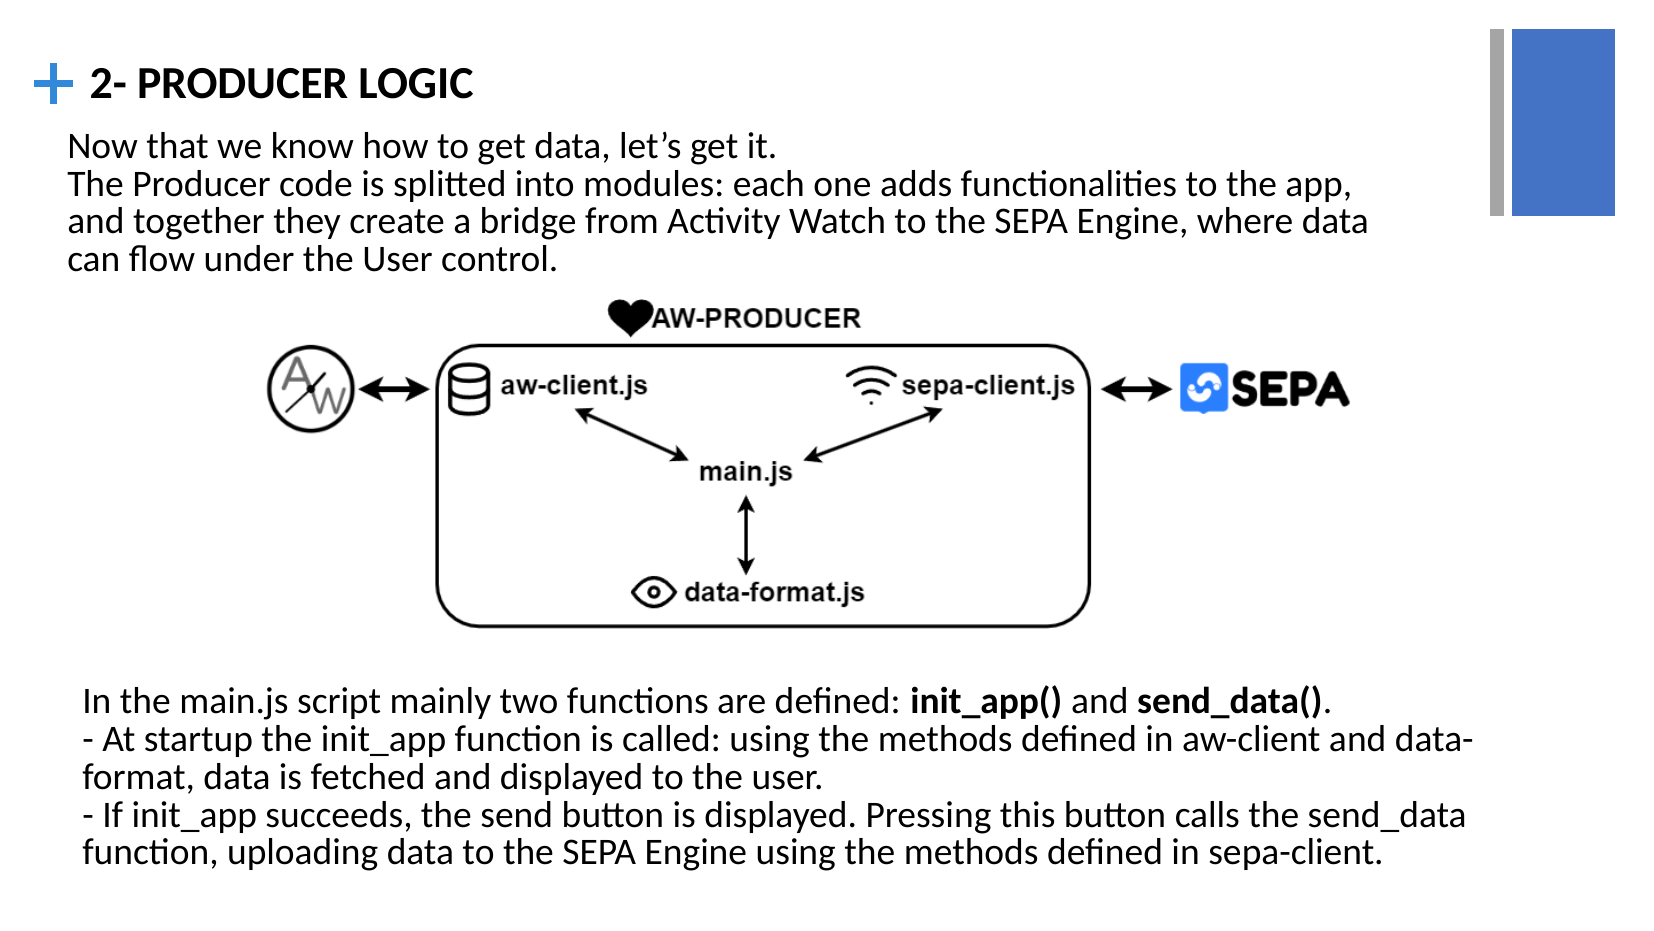

2- PRODUCER LOGIC
Now that we know how to get data, let’s get it.
The Producer code is splitted into modules: each one adds functionalities to the app, and together they create a bridge from Activity Watch to the SEPA Engine, where data can flow under the User control.
In the main.js script mainly two functions are defined: init_app() and send_data().
- At startup the init_app function is called: using the methods defined in aw-client and data-format, data is fetched and displayed to the user.
- If init_app succeeds, the send button is displayed. Pressing this button calls the send_data function, uploading data to the SEPA Engine using the methods defined in sepa-client.